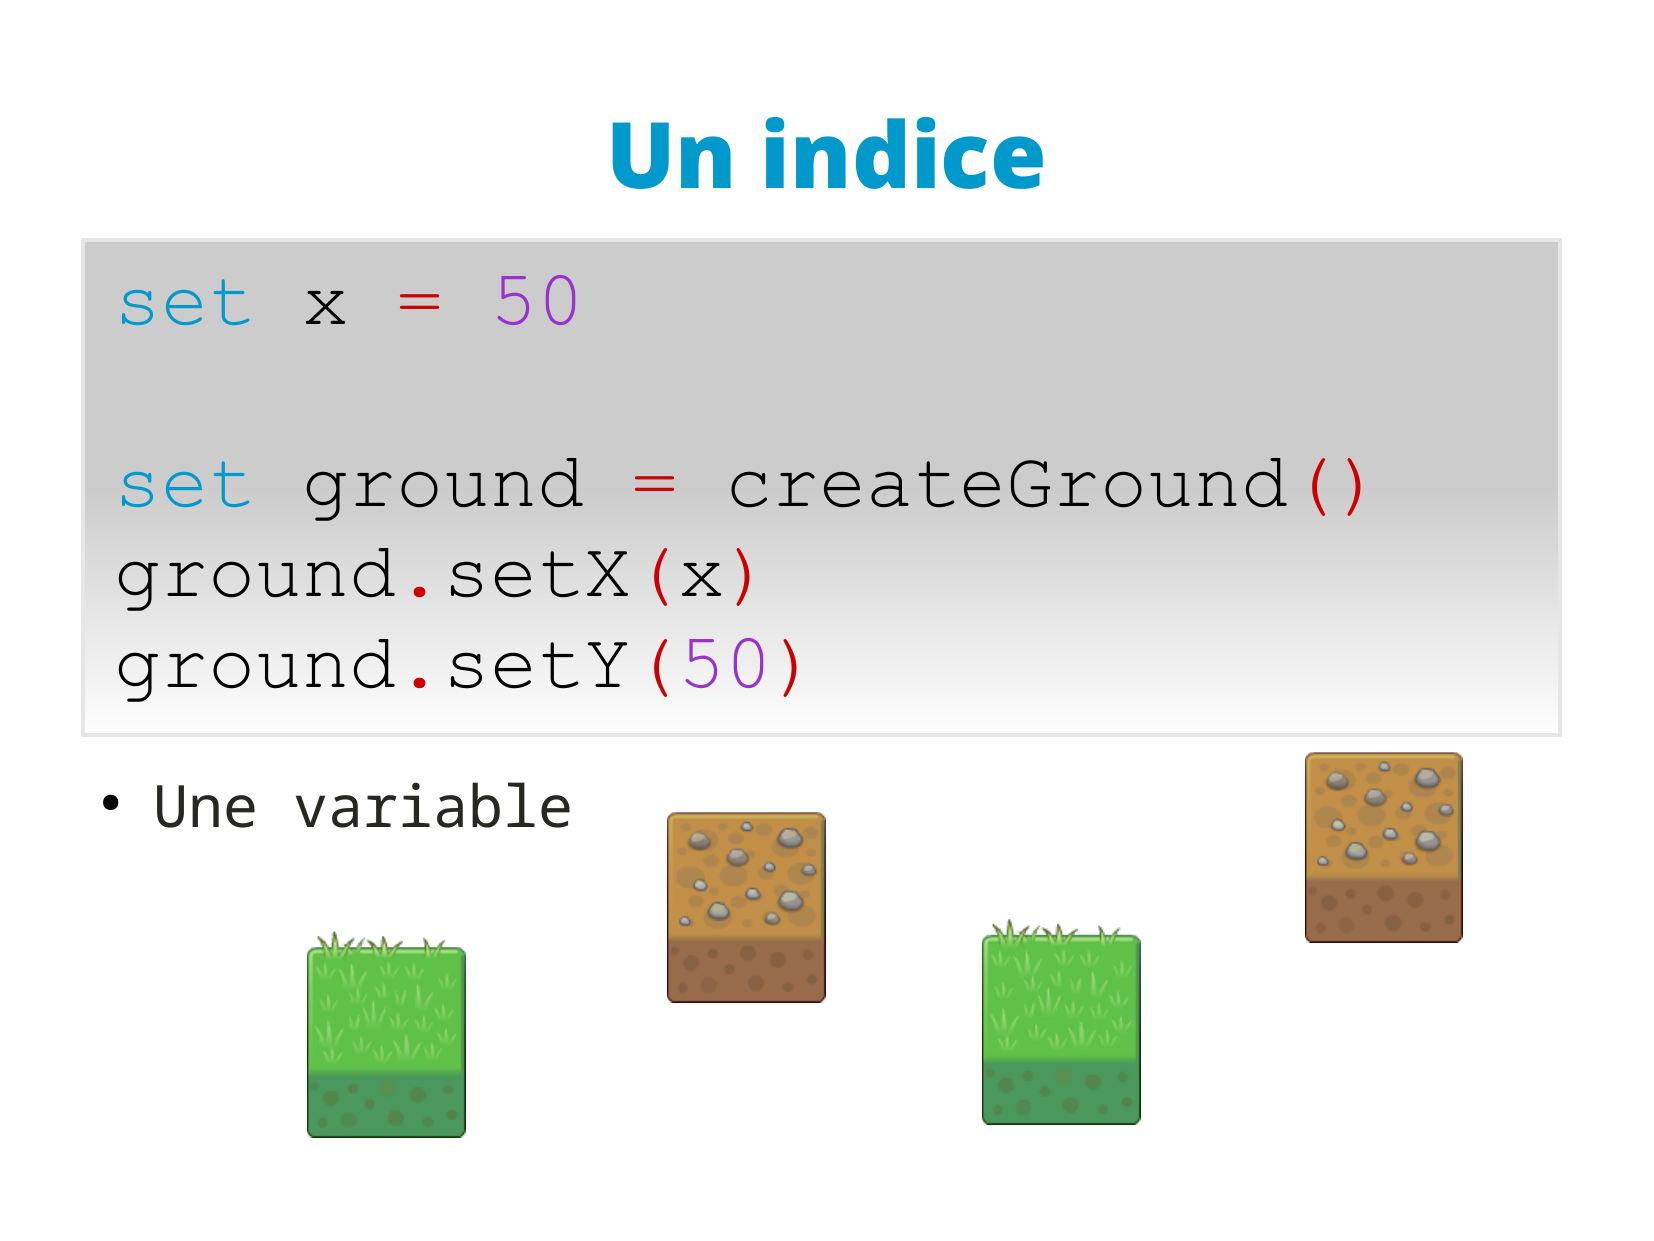

# Un indice
set x = 50
set ground = createGround()
ground.setX(x)
ground.setY(50)
Une variable